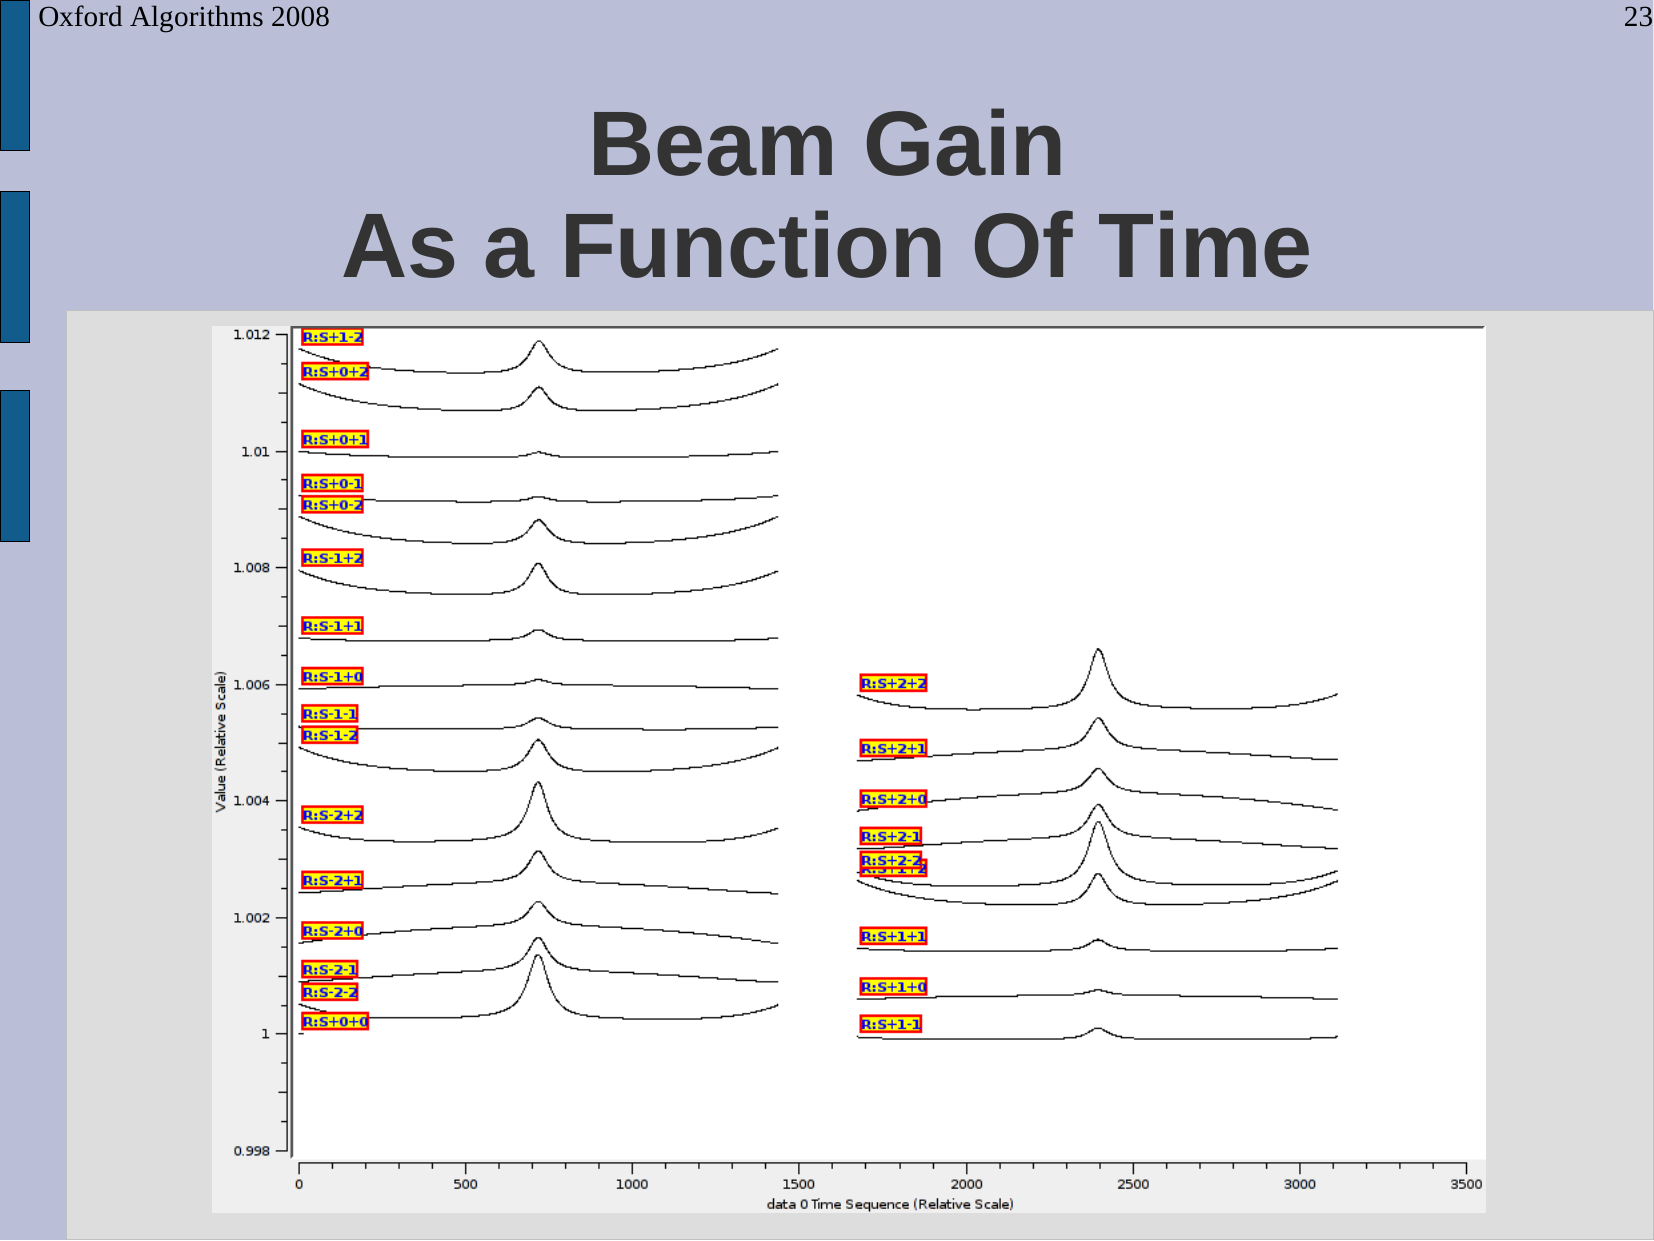

Oxford Algorithms 2008
23
# Beam Gain As a Function Of Time